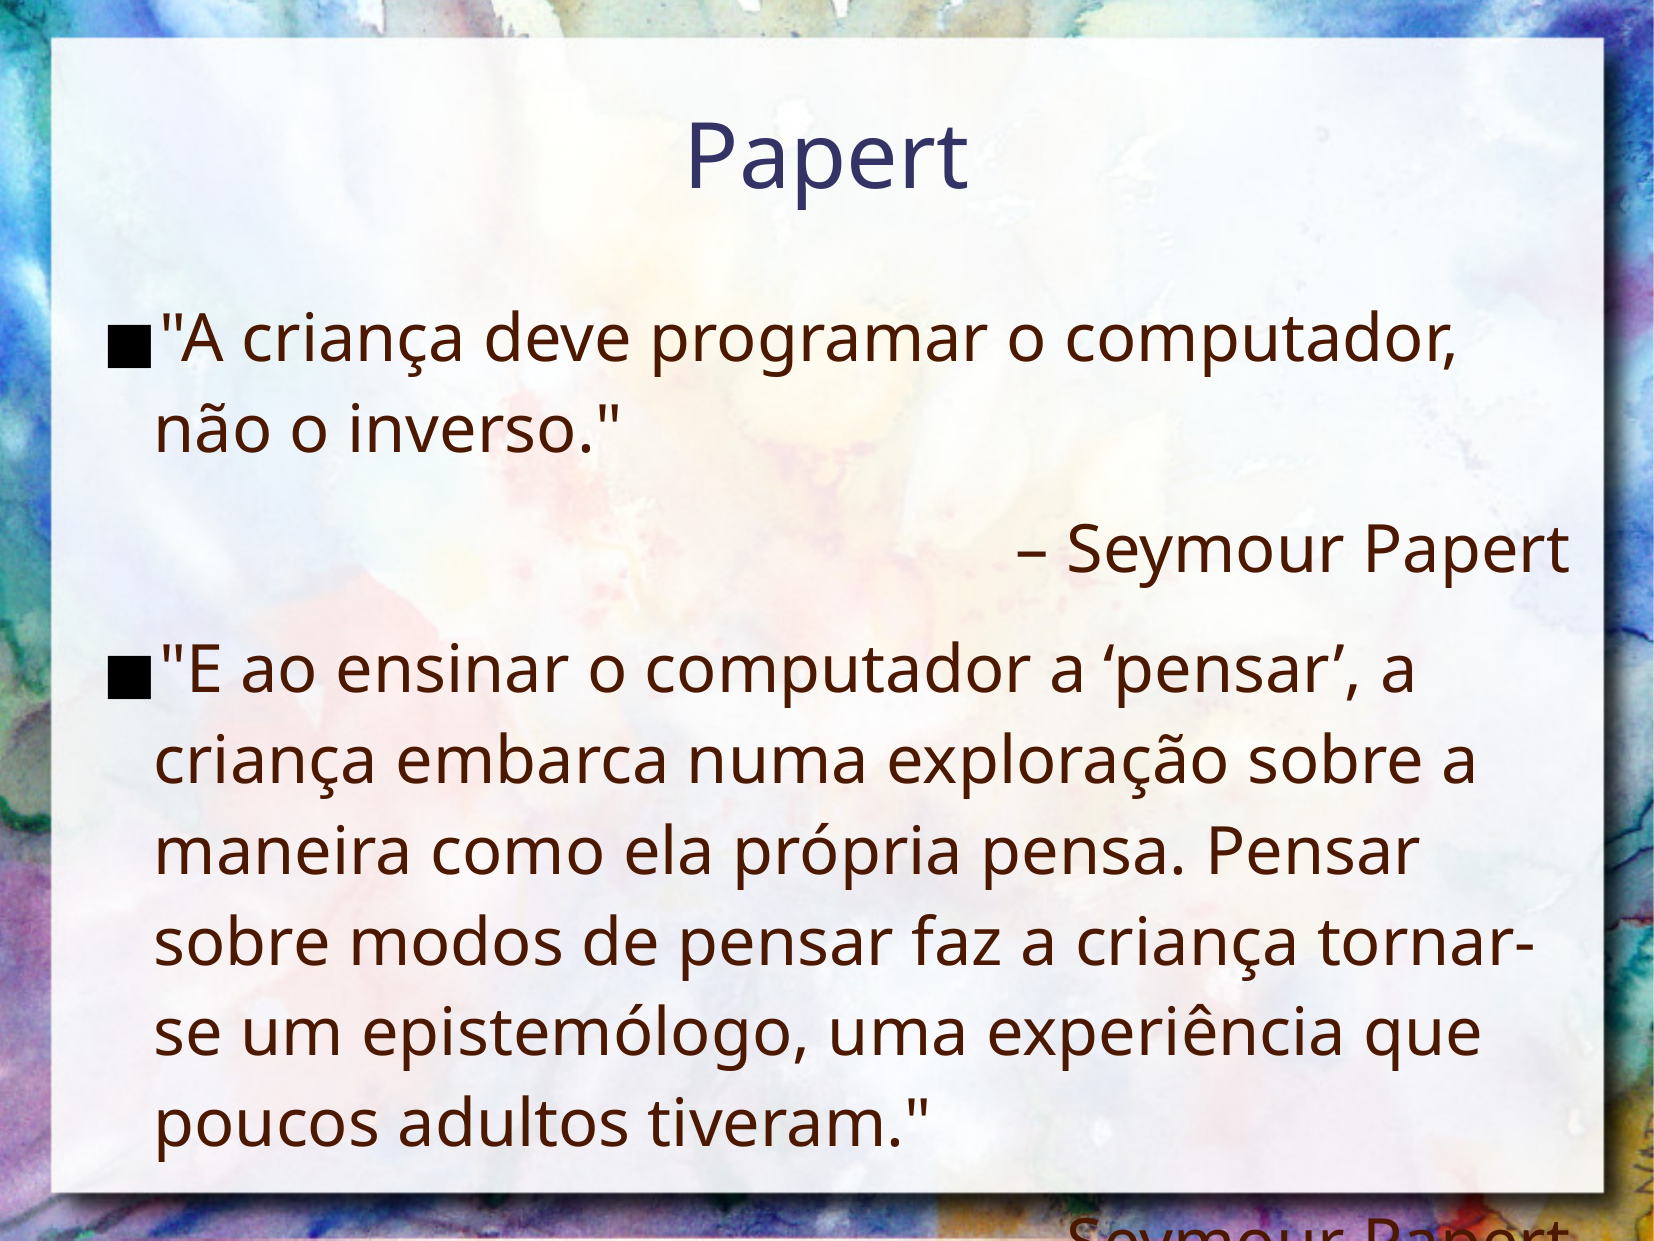

# Papert
"A criança deve programar o computador, não o inverso."
– Seymour Papert
"E ao ensinar o computador a ‘pensar’, a criança embarca numa exploração sobre a maneira como ela própria pensa. Pensar sobre modos de pensar faz a criança tornar-se um epistemólogo, uma experiência que poucos adultos tiveram."
– Seymour Papert